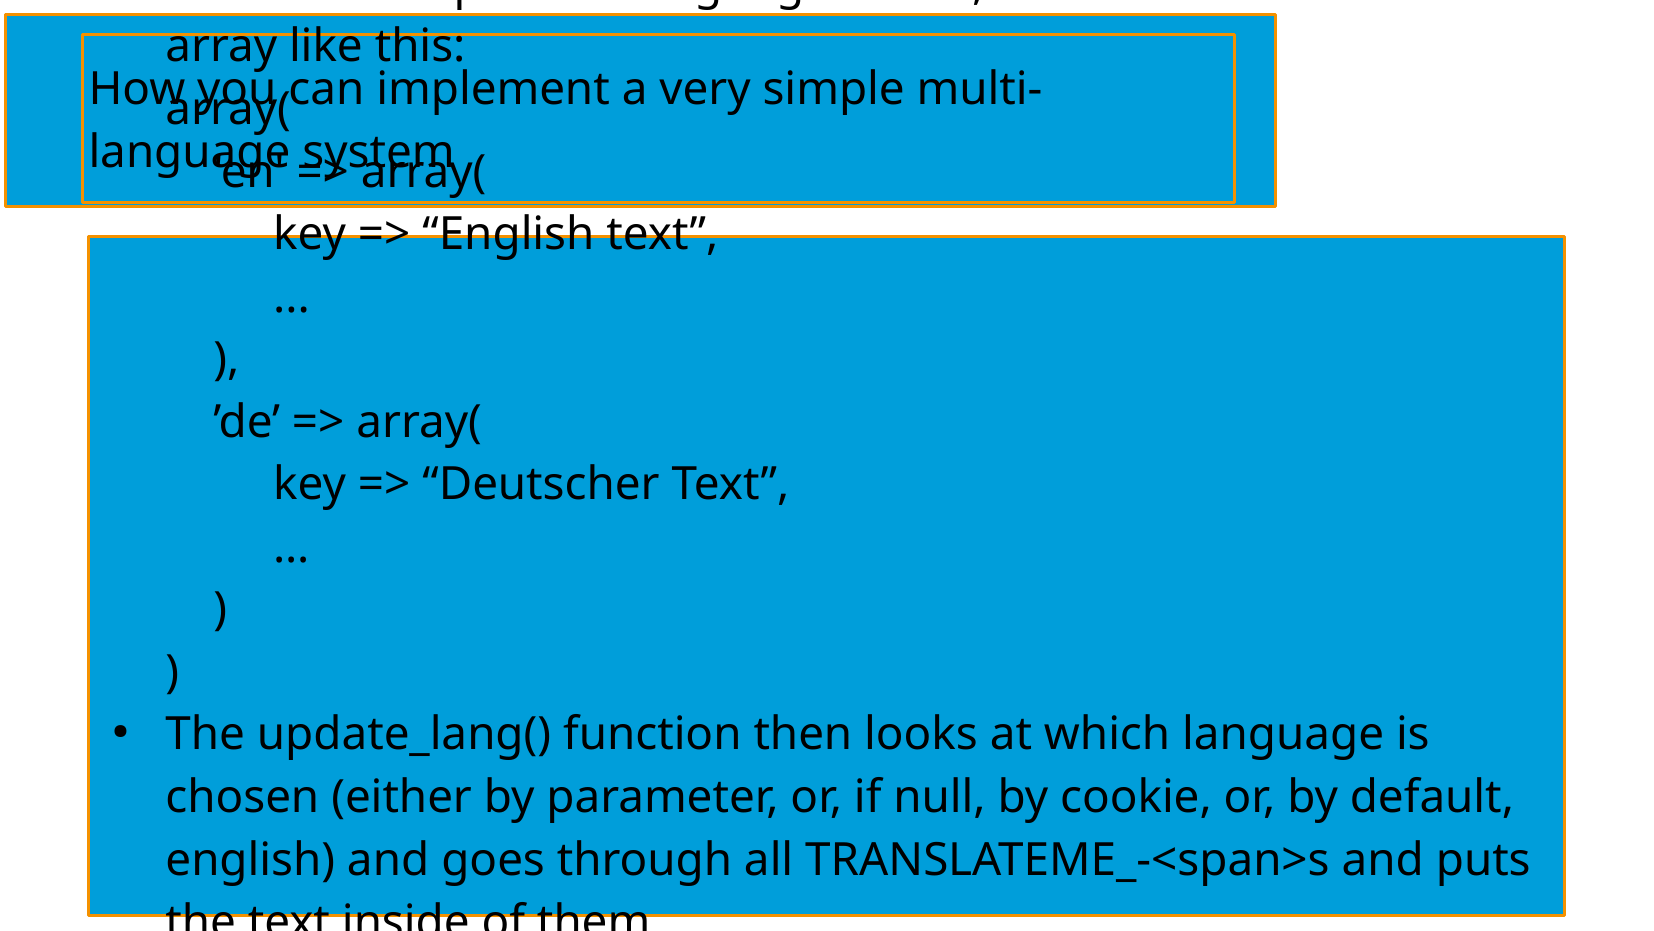

How you can implement a very simple multi-language system
My choice was to give each text a key, and, instead of writing the element, I write:
	<span class=”TRANSLATEME_key”></span>
When I called the function “update_lang()”, it searches all span’s whose class start with “TRANSLATEME_”, takes the rest as a key and looks it up in the languages table, which is an associative array like this:
array(
 'en' => array(
 key => “English text”,
 ...
 ),
 ’de’ => array(
 key => “Deutscher Text”,
 …
 )
)
The update_lang() function then looks at which language is chosen (either by parameter, or, if null, by cookie, or, by default, english) and goes through all TRANSLATEME_-<span>s and puts the text inside of them
This is done live to the GUI, without reloading; the time it takes is basically imperceptible.
This is not without problems, like printing the plural of words for non-1-entries, like “1 screenshot”, “2 screenshots”. But its very quickly done, and allows me to translate asanAI with chatGPT into any language within minutes. I did arabic and hebrew just to test UTF8, and latin just out of curiosity, in just under 10 minutes (though I haven’t published anything, since I cannot proofread any of them)